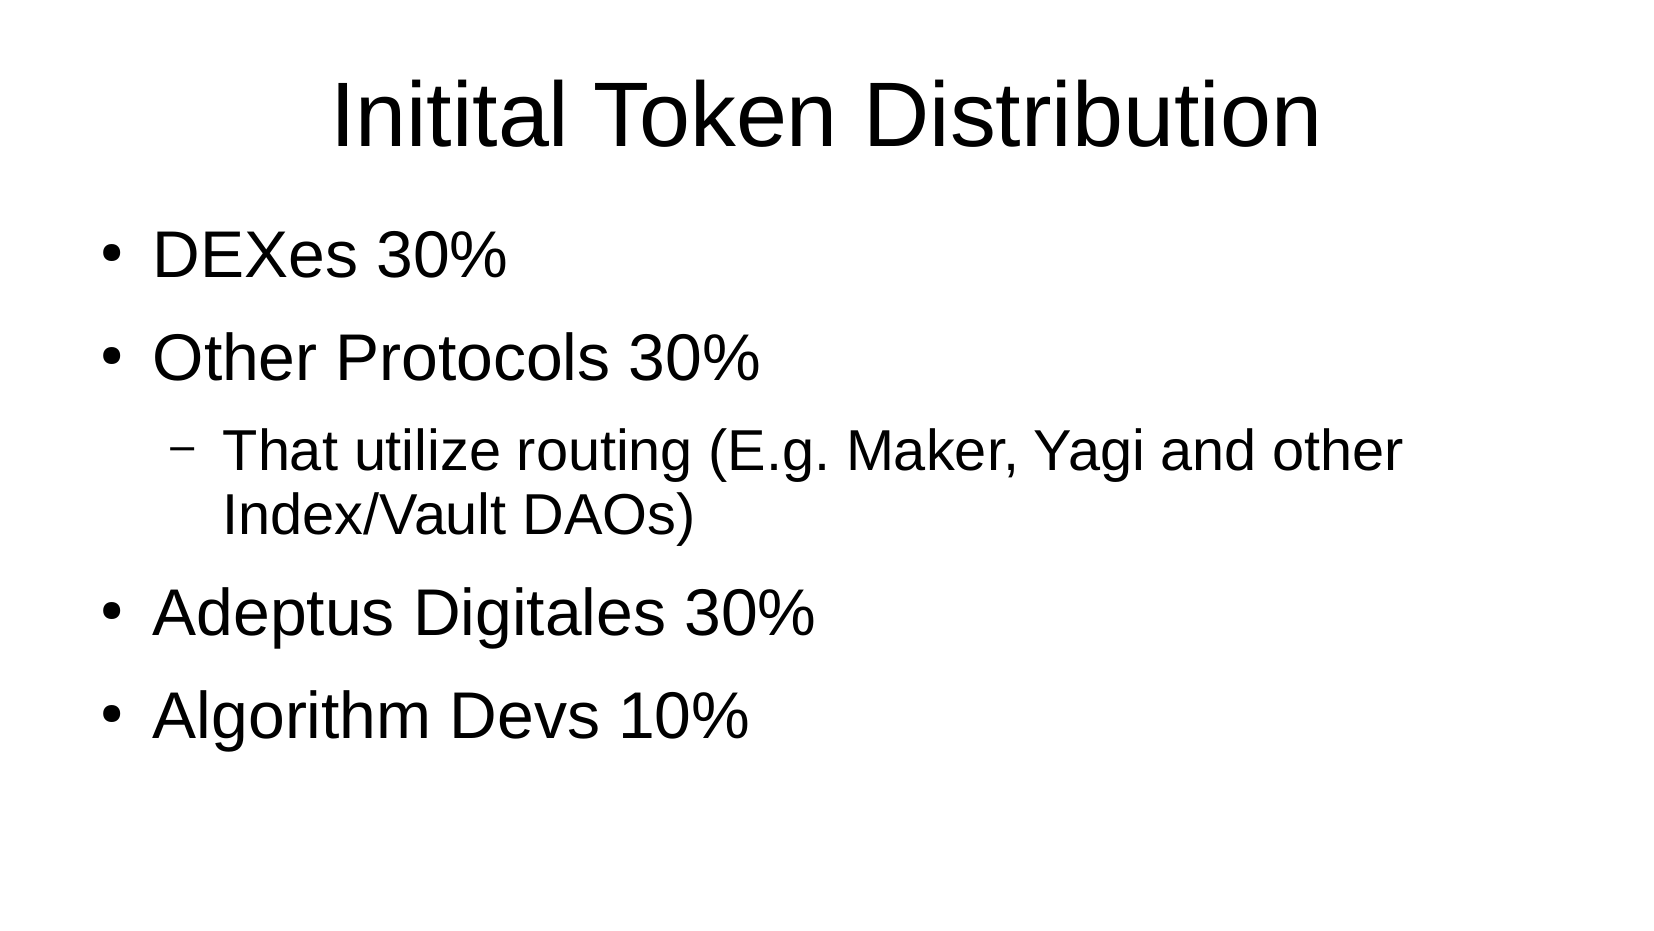

# Initital Token Distribution
DEXes 30%
Other Protocols 30%
That utilize routing (E.g. Maker, Yagi and other Index/Vault DAOs)
Adeptus Digitales 30%
Algorithm Devs 10%